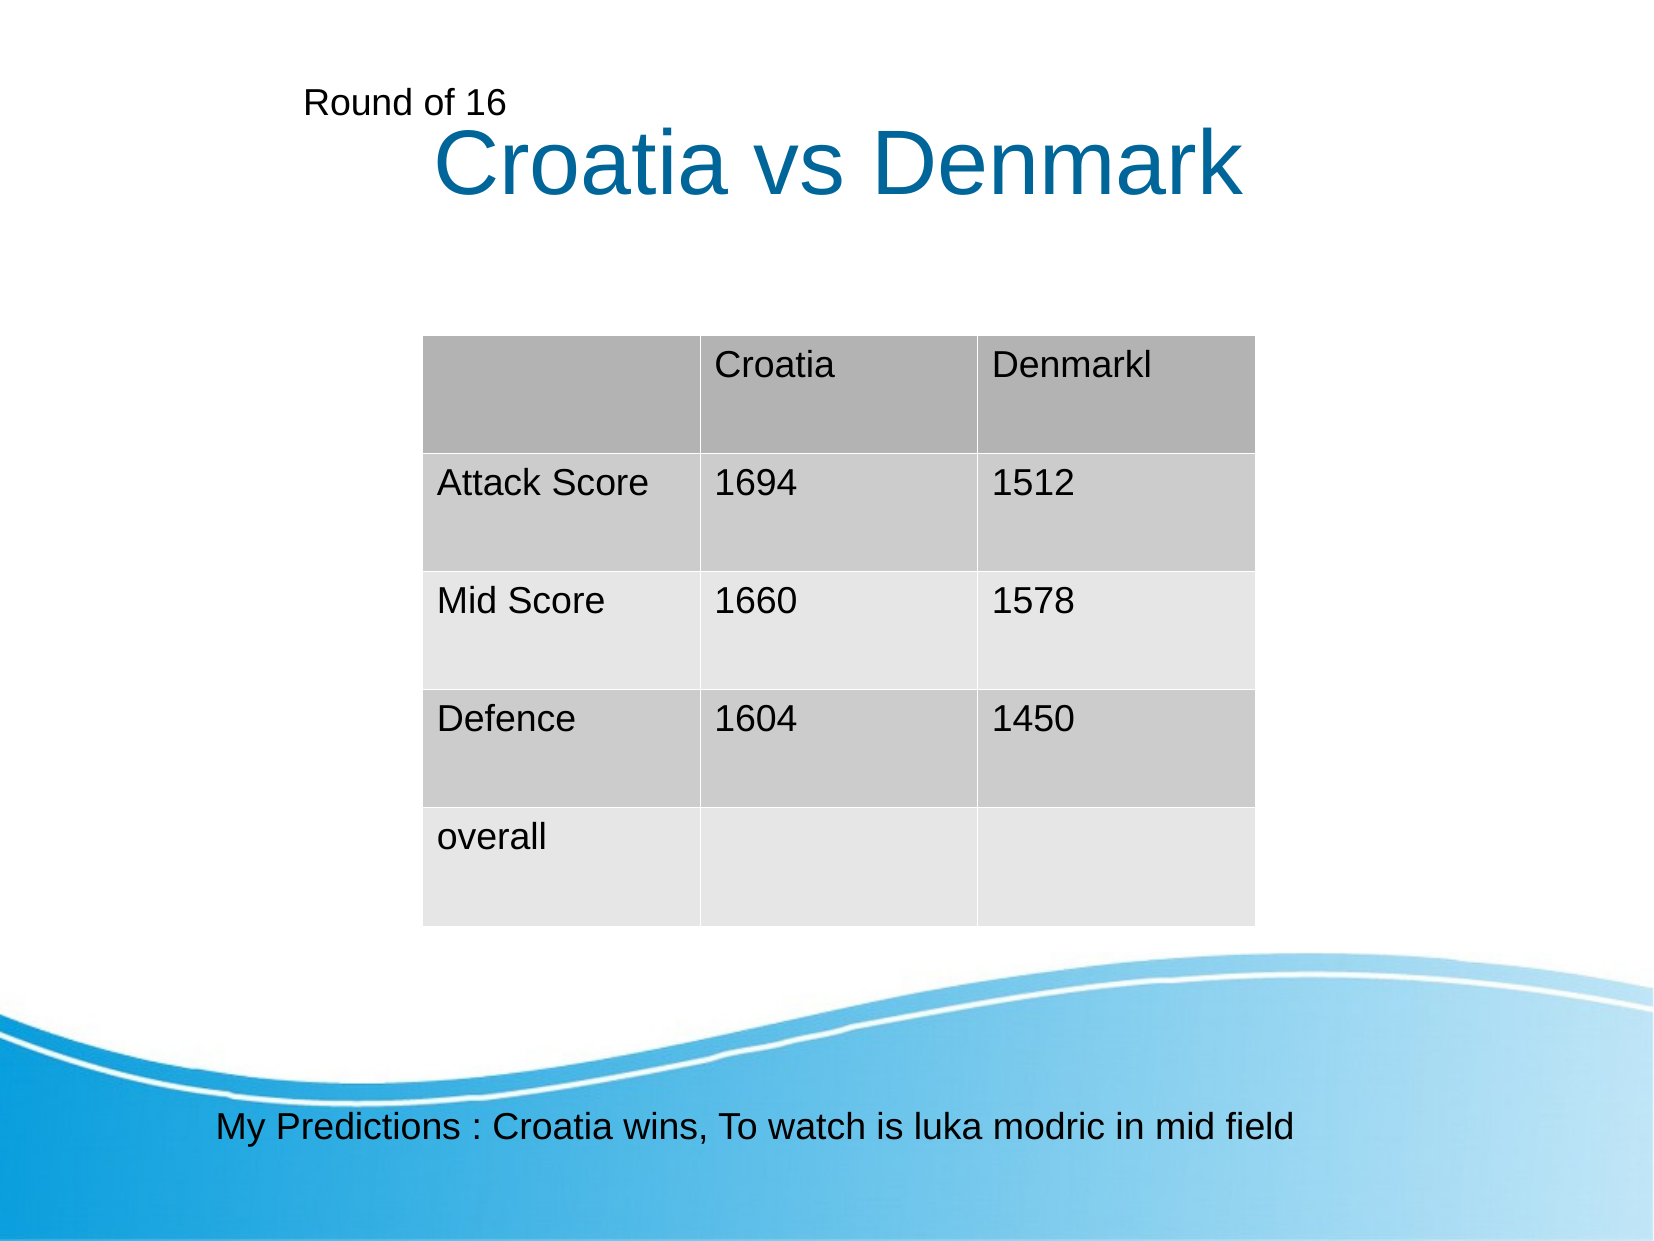

# Croatia vs Denmark
Round of 16
| | Croatia | Denmarkl |
| --- | --- | --- |
| Attack Score | 1694 | 1512 |
| Mid Score | 1660 | 1578 |
| Defence | 1604 | 1450 |
| overall | | |
My Predictions : Croatia wins, To watch is luka modric in mid field